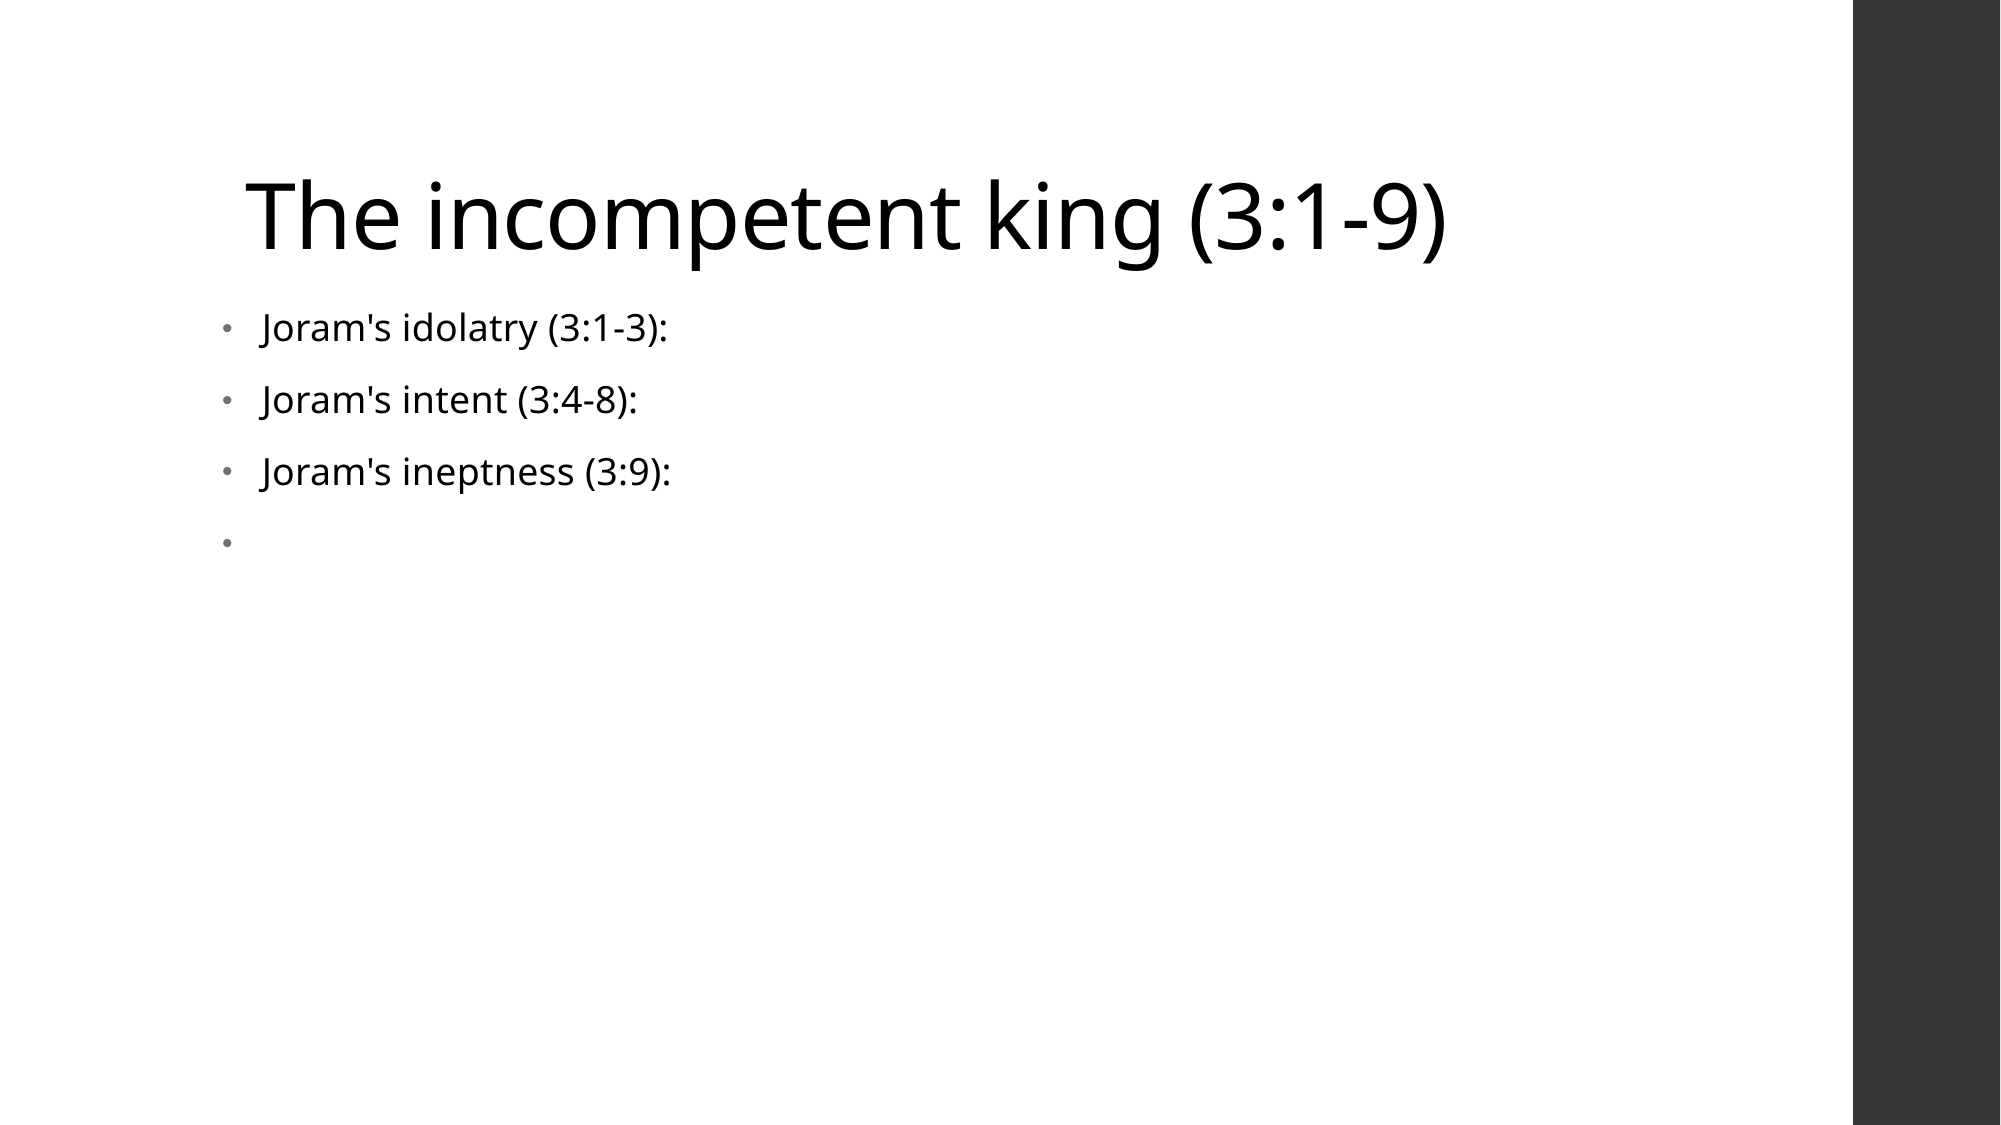

# The incompetent king (3:1-9)
 Joram's idolatry (3:1-3):
 Joram's intent (3:4-8):
 Joram's ineptness (3:9):